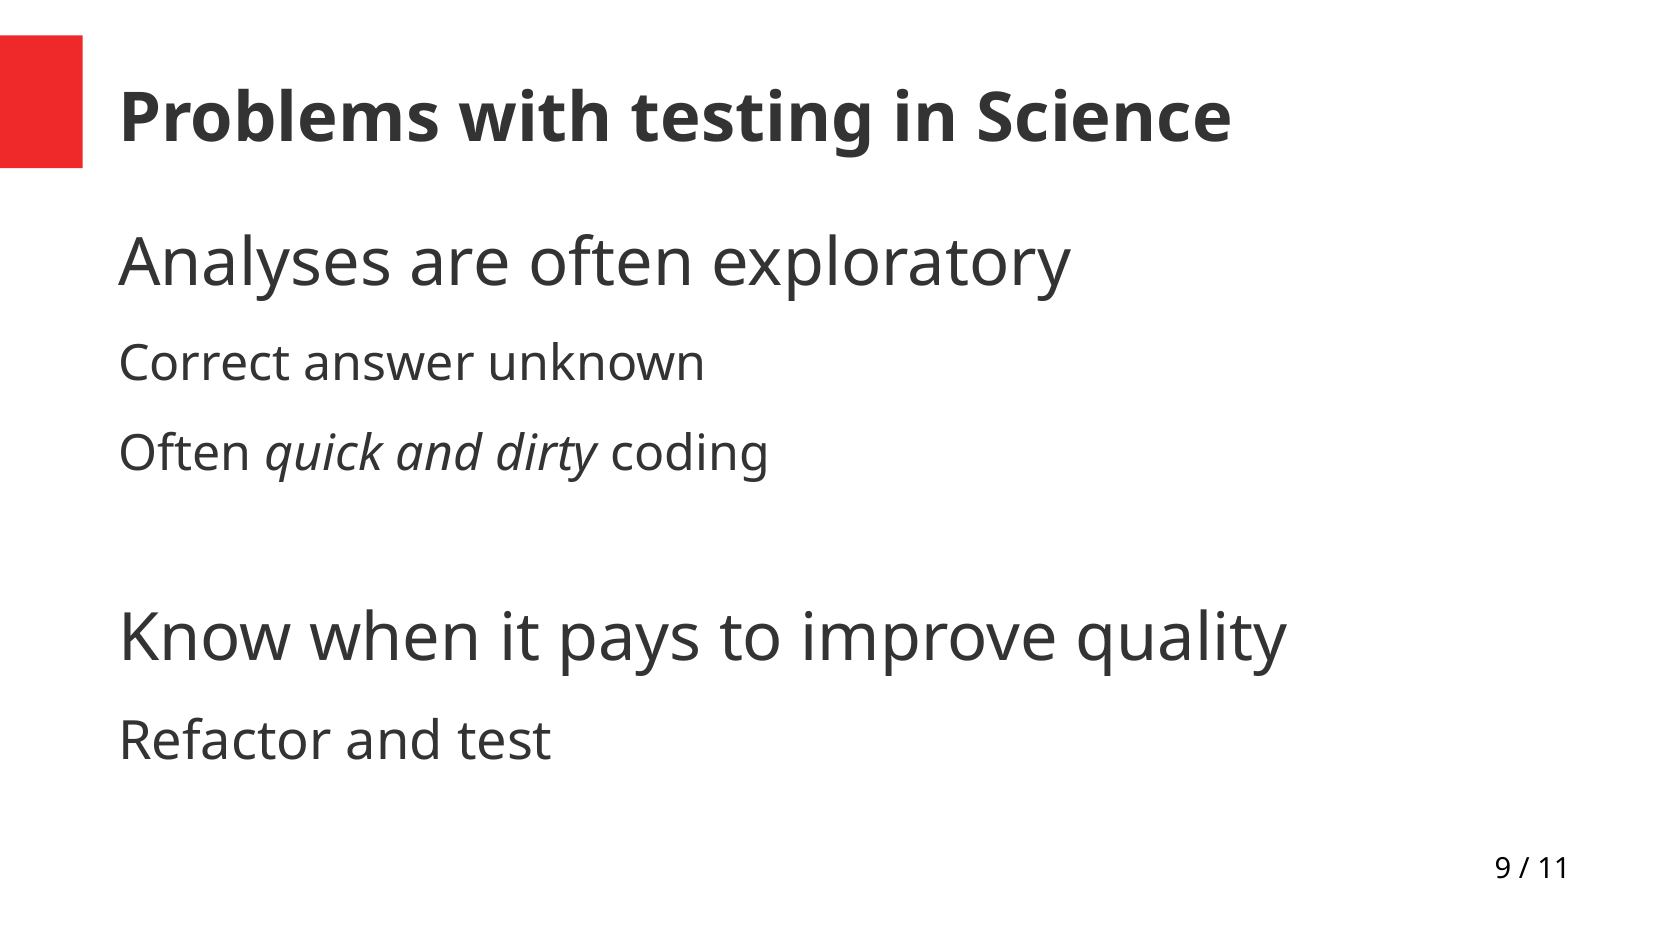

# Problems with testing in Science
Analyses are often exploratory
Correct answer unknown
Often quick and dirty coding
Know when it pays to improve quality
Refactor and test
9